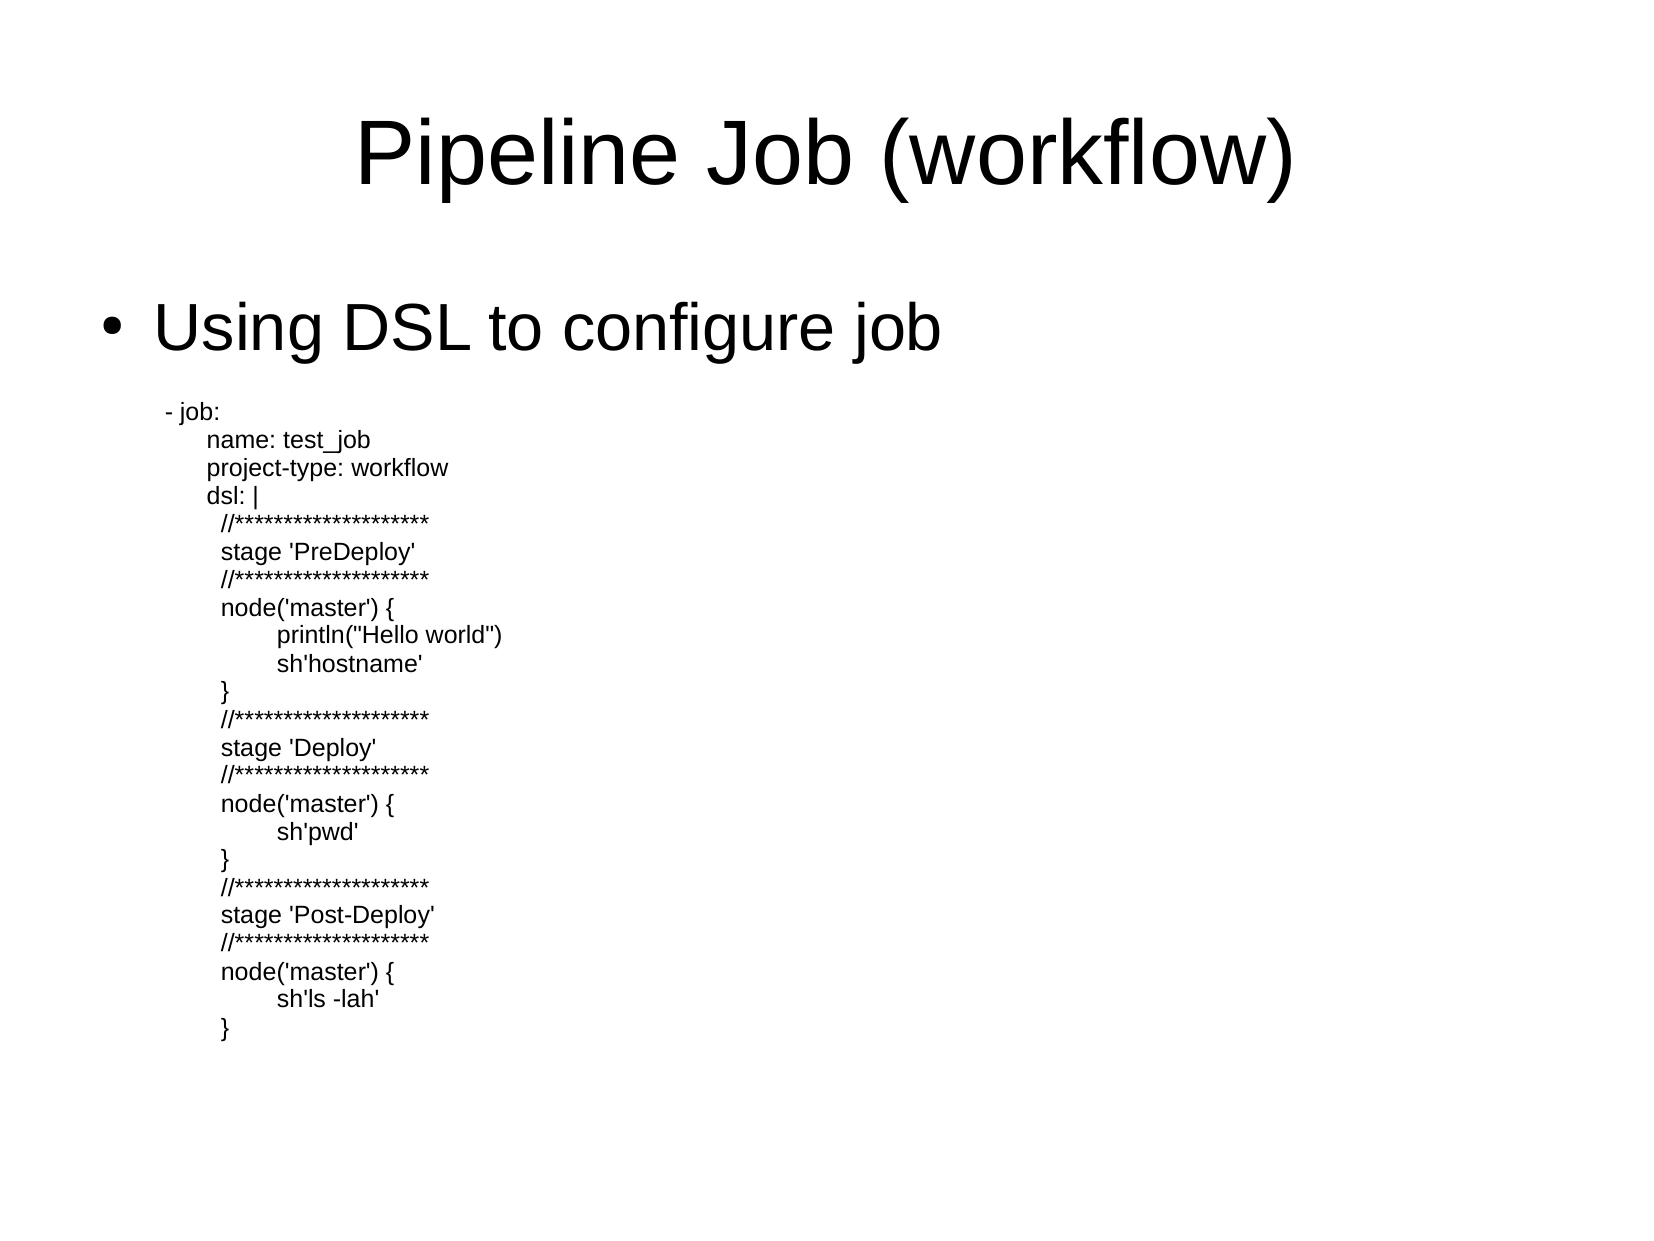

# Pipeline Job (workflow)
Using DSL to configure job
- job:
 name: test_job
 project-type: workflow
 dsl: |
 //********************
 stage 'PreDeploy'
 //********************
 node('master') {
 println("Hello world")
 sh'hostname'
 }
 //********************
 stage 'Deploy'
 //********************
 node('master') {
 sh'pwd'
 }
 //********************
 stage 'Post-Deploy'
 //********************
 node('master') {
 sh'ls -lah'
 }